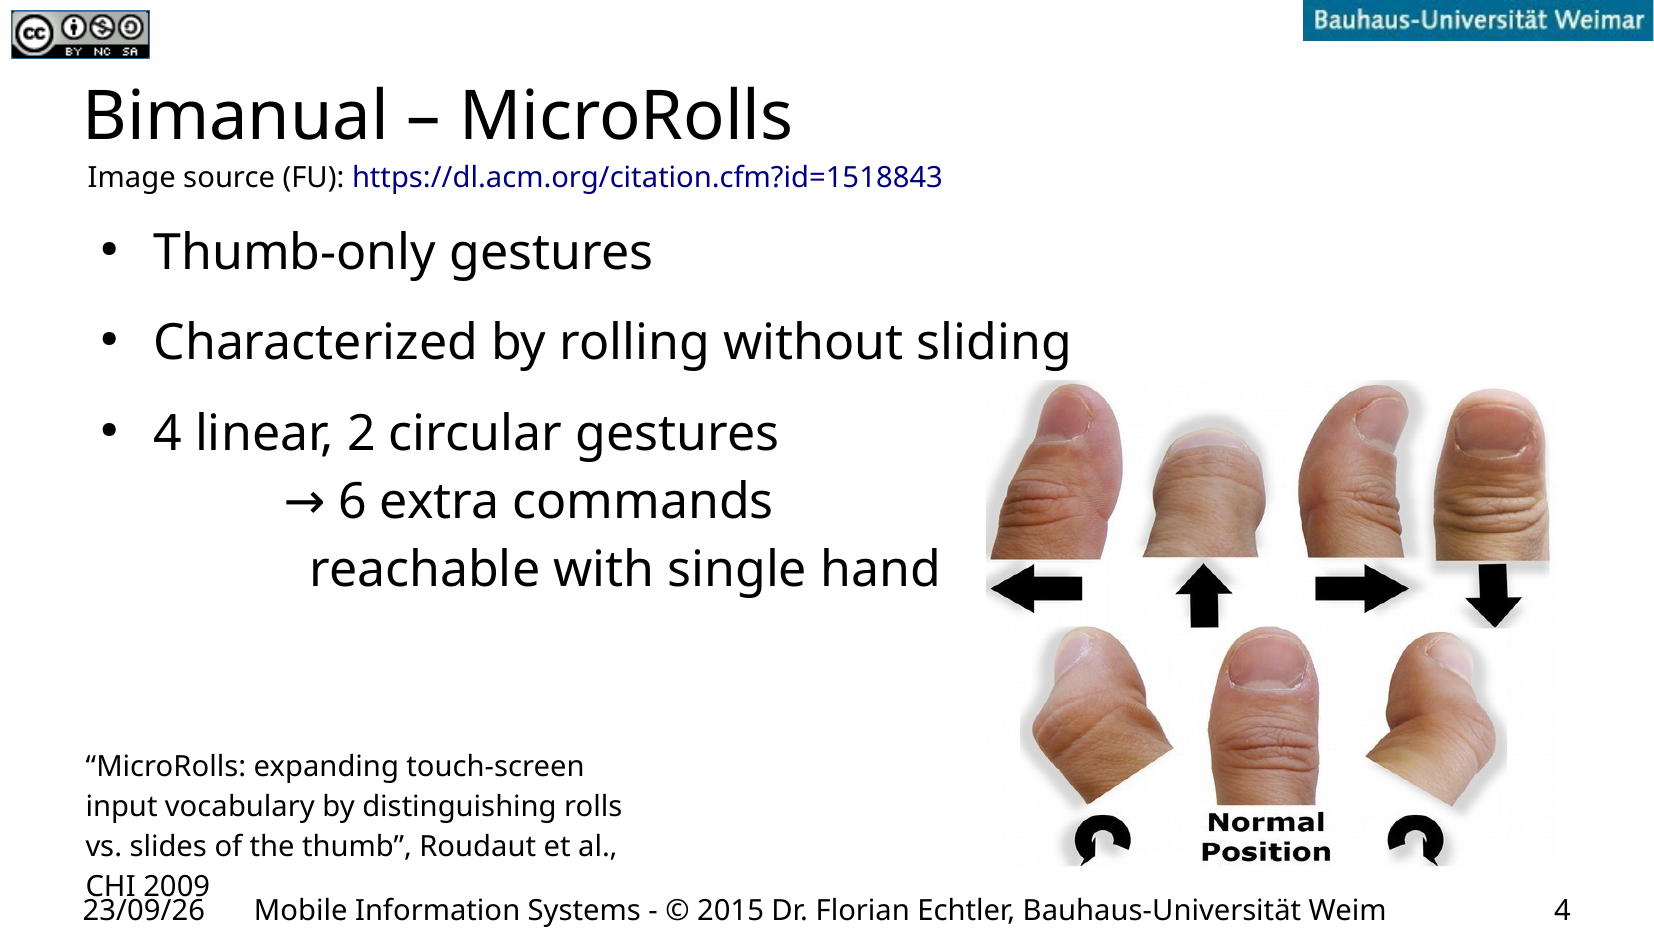

# Bimanual – MicroRolls
Image source (FU): https://dl.acm.org/citation.cfm?id=1518843
Thumb-only gestures
Characterized by rolling without sliding
4 linear, 2 circular gestures → 6 extra commands reachable with single hand
“MicroRolls: expanding touch-screen input vocabulary by distinguishing rolls vs. slides of the thumb”, Roudaut et al., CHI 2009
Mobile Information Systems - © 2015 Dr. Florian Echtler, Bauhaus-Universität Weimar
4